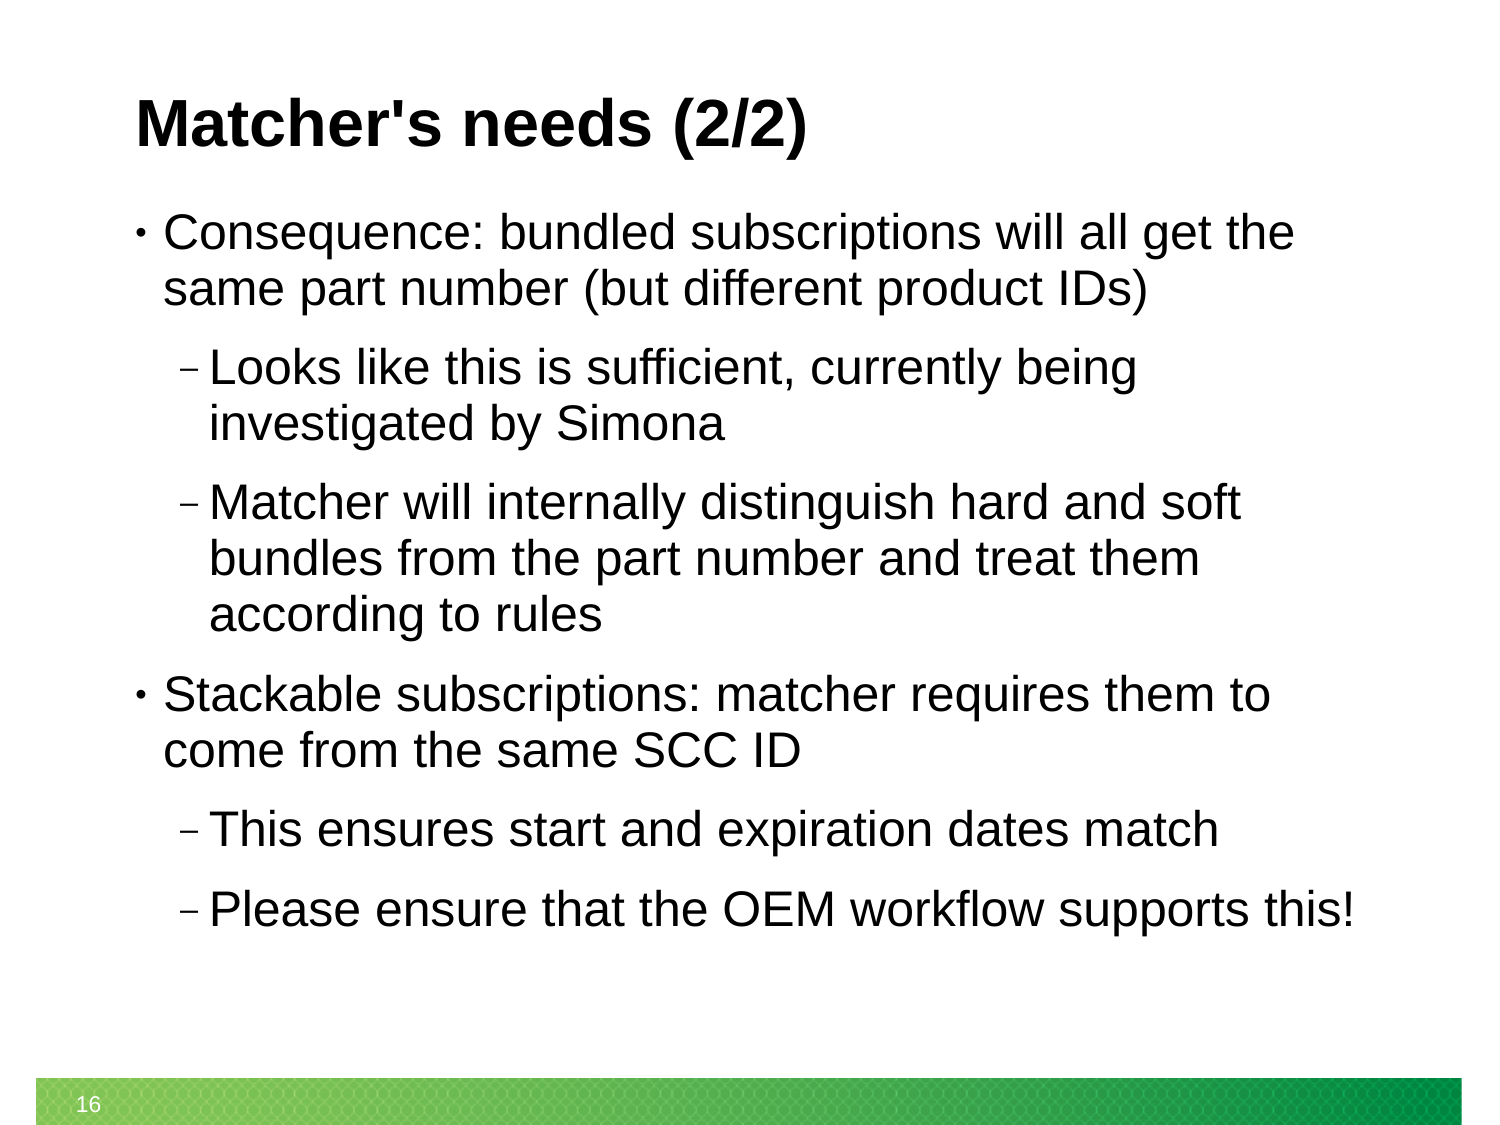

# Matcher's needs (2/2)
Consequence: bundled subscriptions will all get the same part number (but different product IDs)
Looks like this is sufficient, currently being investigated by Simona
Matcher will internally distinguish hard and soft bundles from the part number and treat them according to rules
Stackable subscriptions: matcher requires them to come from the same SCC ID
This ensures start and expiration dates match
Please ensure that the OEM workflow supports this!